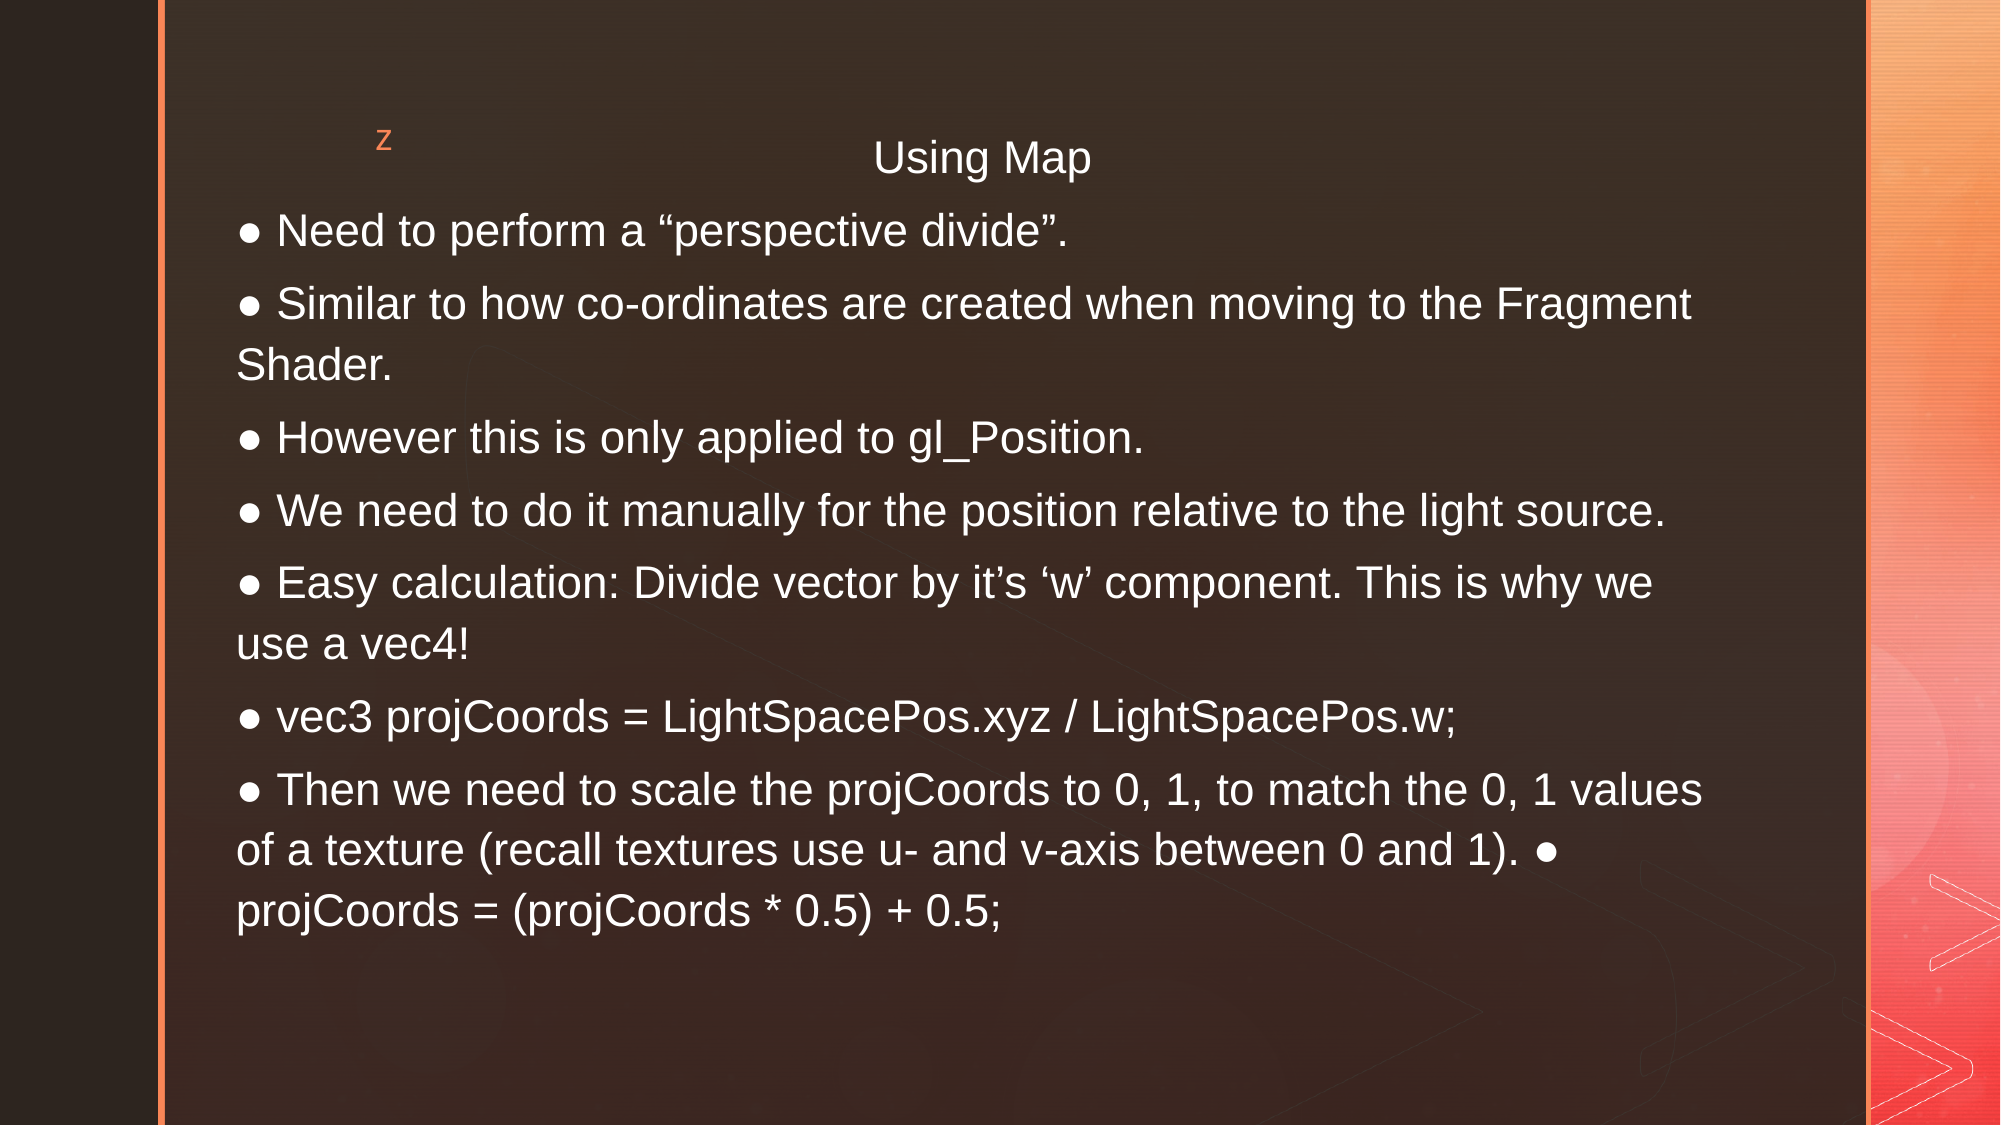

# Using Map
● Need to perform a “perspective divide”.
● Similar to how co-ordinates are created when moving to the Fragment Shader.
● However this is only applied to gl_Position.
● We need to do it manually for the position relative to the light source.
● Easy calculation: Divide vector by it’s ‘w’ component. This is why we use a vec4!
● vec3 projCoords = LightSpacePos.xyz / LightSpacePos.w;
● Then we need to scale the projCoords to 0, 1, to match the 0, 1 values of a texture (recall textures use u- and v-axis between 0 and 1). ● projCoords = (projCoords * 0.5) + 0.5;